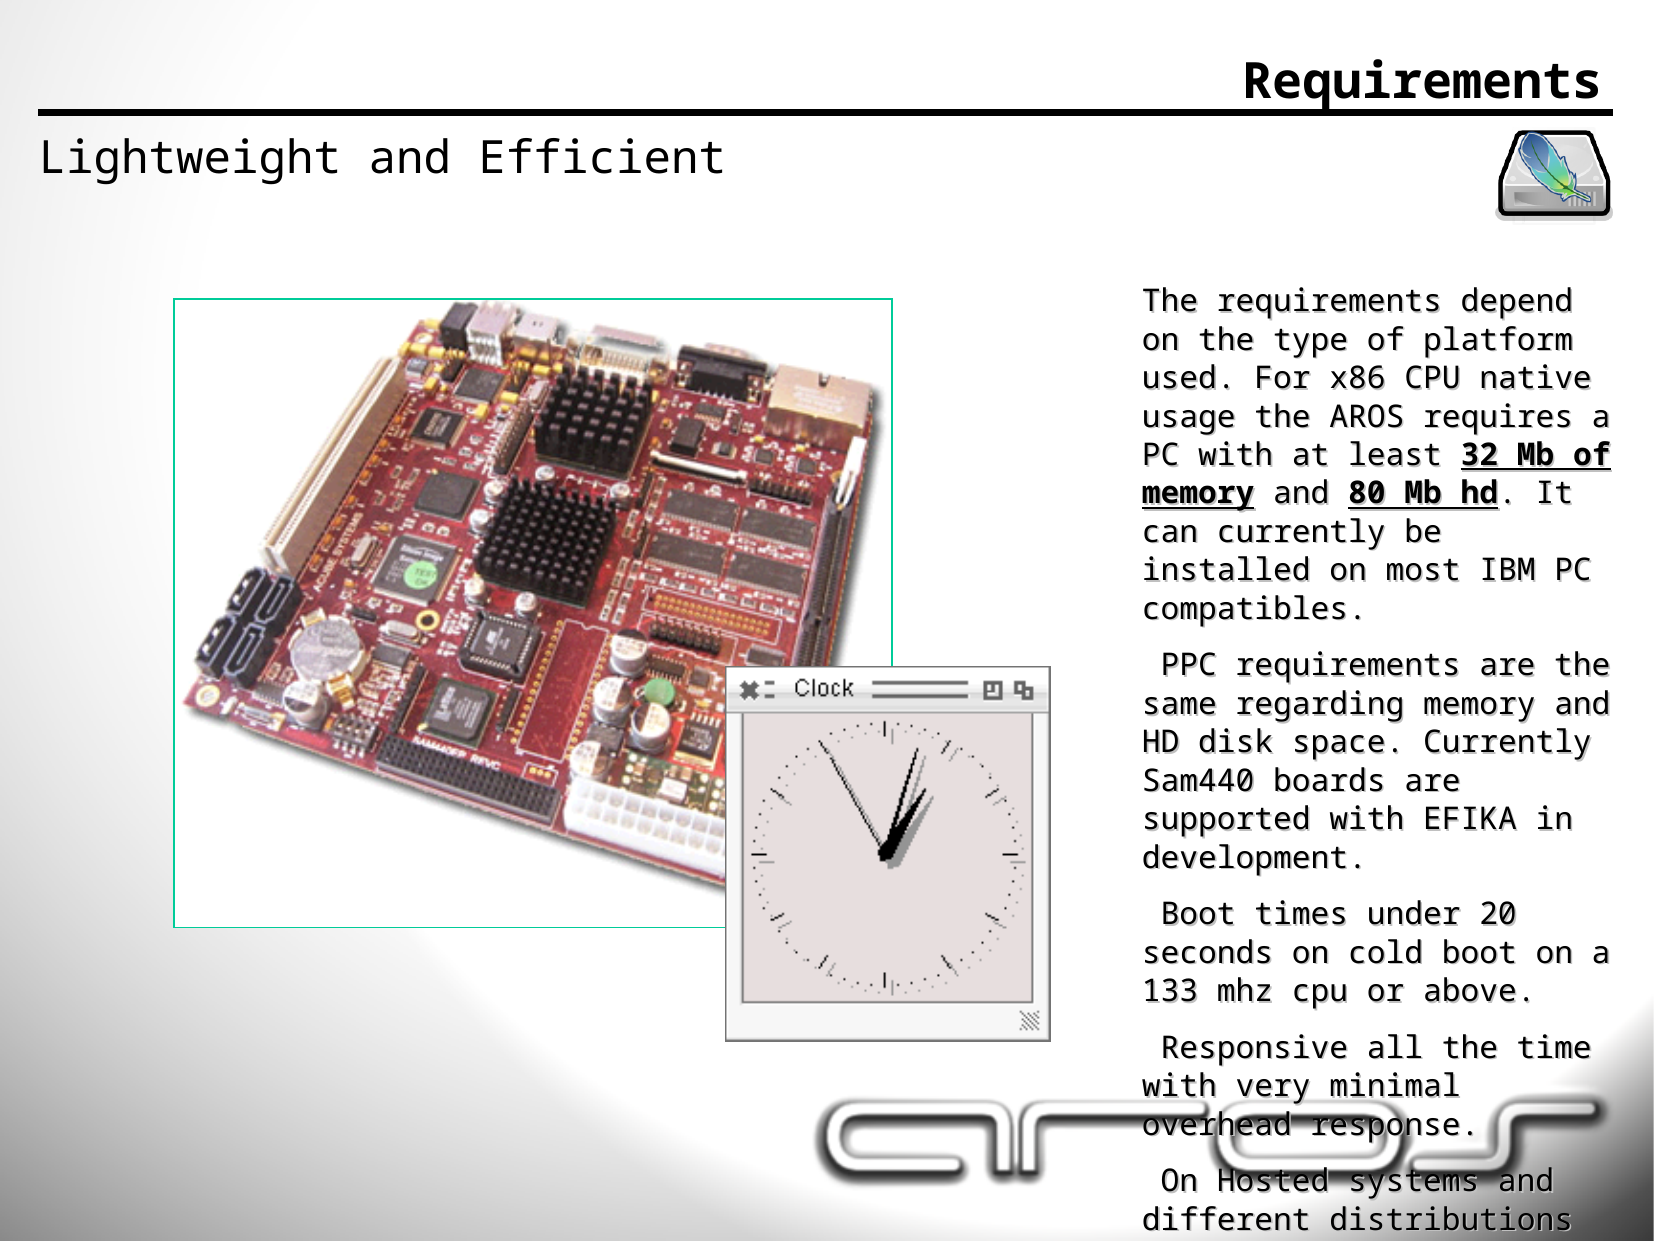

Requirements
Lightweight and Efficient
The requirements depend on the type of platform used. For x86 CPU native usage the AROS requires a PC with at least 32 Mb of memory and 80 Mb hd. It can currently be installed on most IBM PC compatibles.
 PPC requirements are the same regarding memory and HD disk space. Currently Sam440 boards are supported with EFIKA in development.
 Boot times under 20 seconds on cold boot on a 133 mhz cpu or above.
 Responsive all the time with very minimal overhead response.
 On Hosted systems and different distributions requirements may vary.